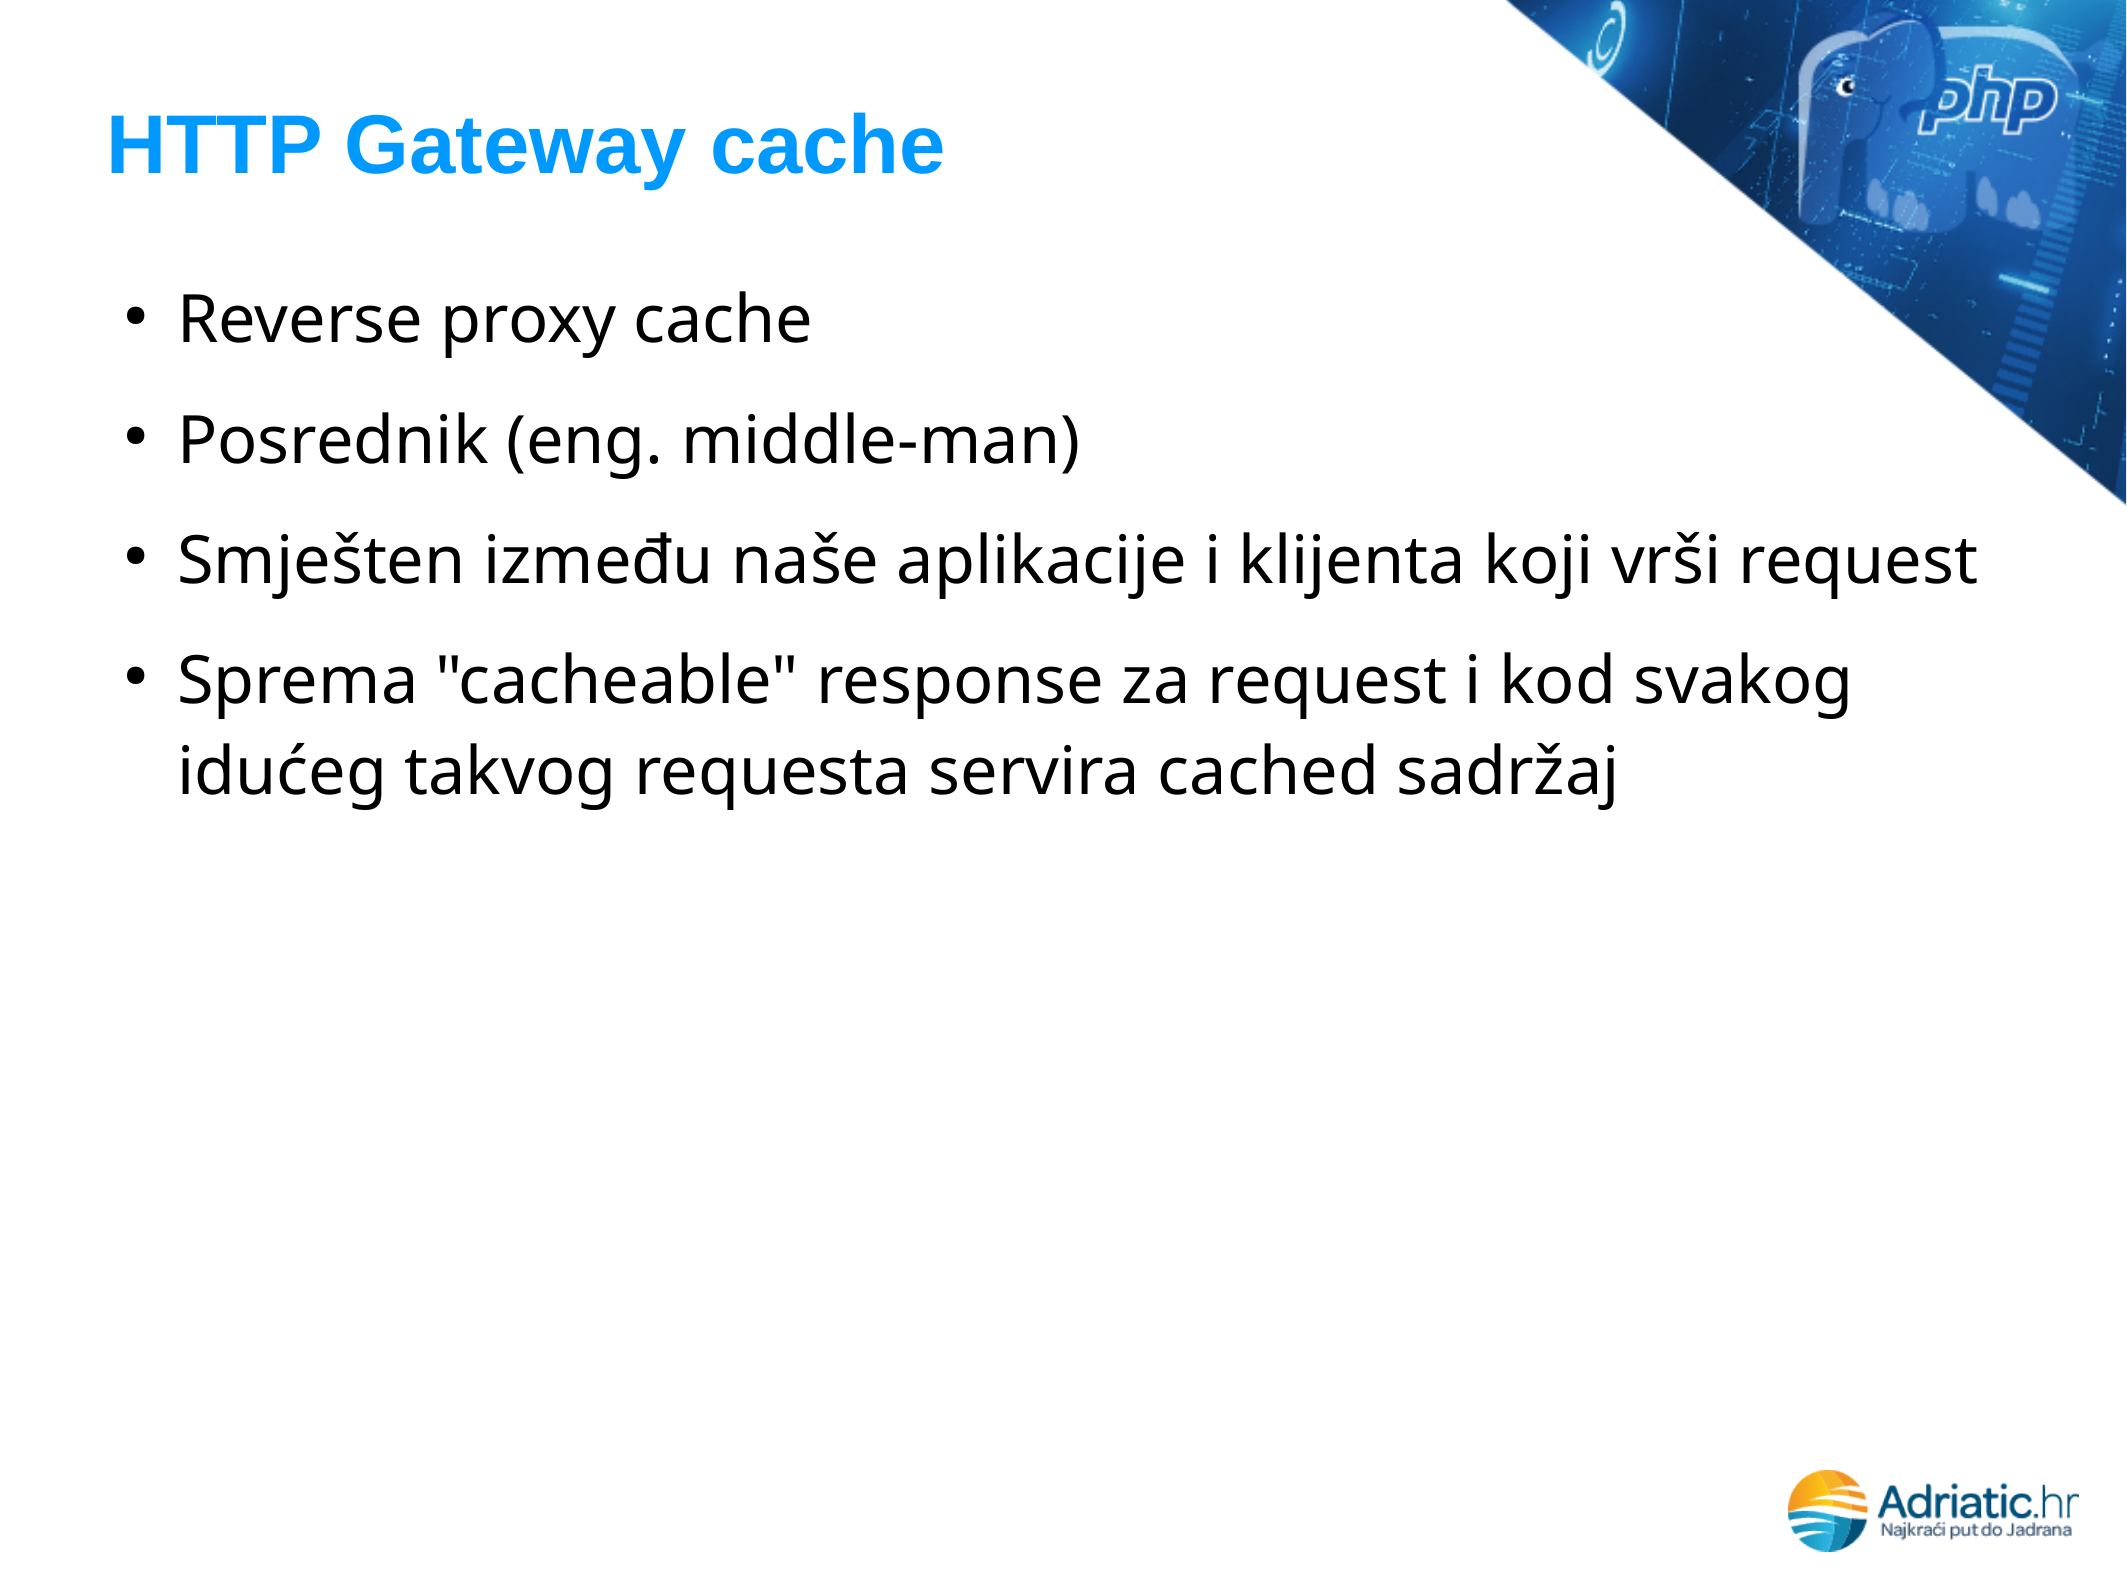

# HTTP Gateway cache
Reverse proxy cache
Posrednik (eng. middle-man)
Smješten između naše aplikacije i klijenta koji vrši request
Sprema "cacheable" response za request i kod svakog idućeg takvog requesta servira cached sadržaj